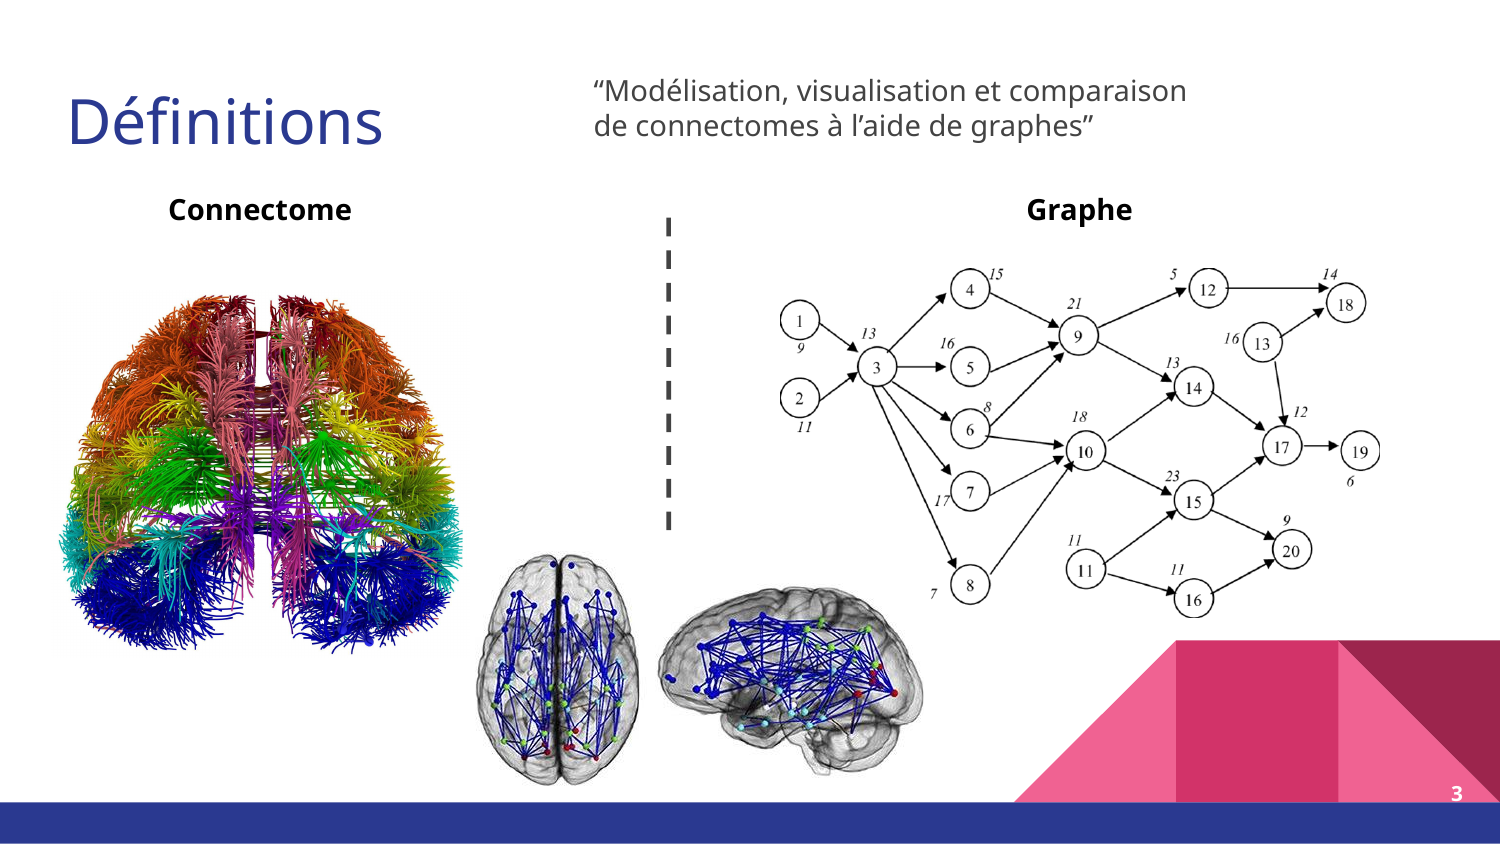

“Modélisation, visualisation et comparaison de connectomes à l’aide de graphes”
# Définitions
Connectome
Graphe